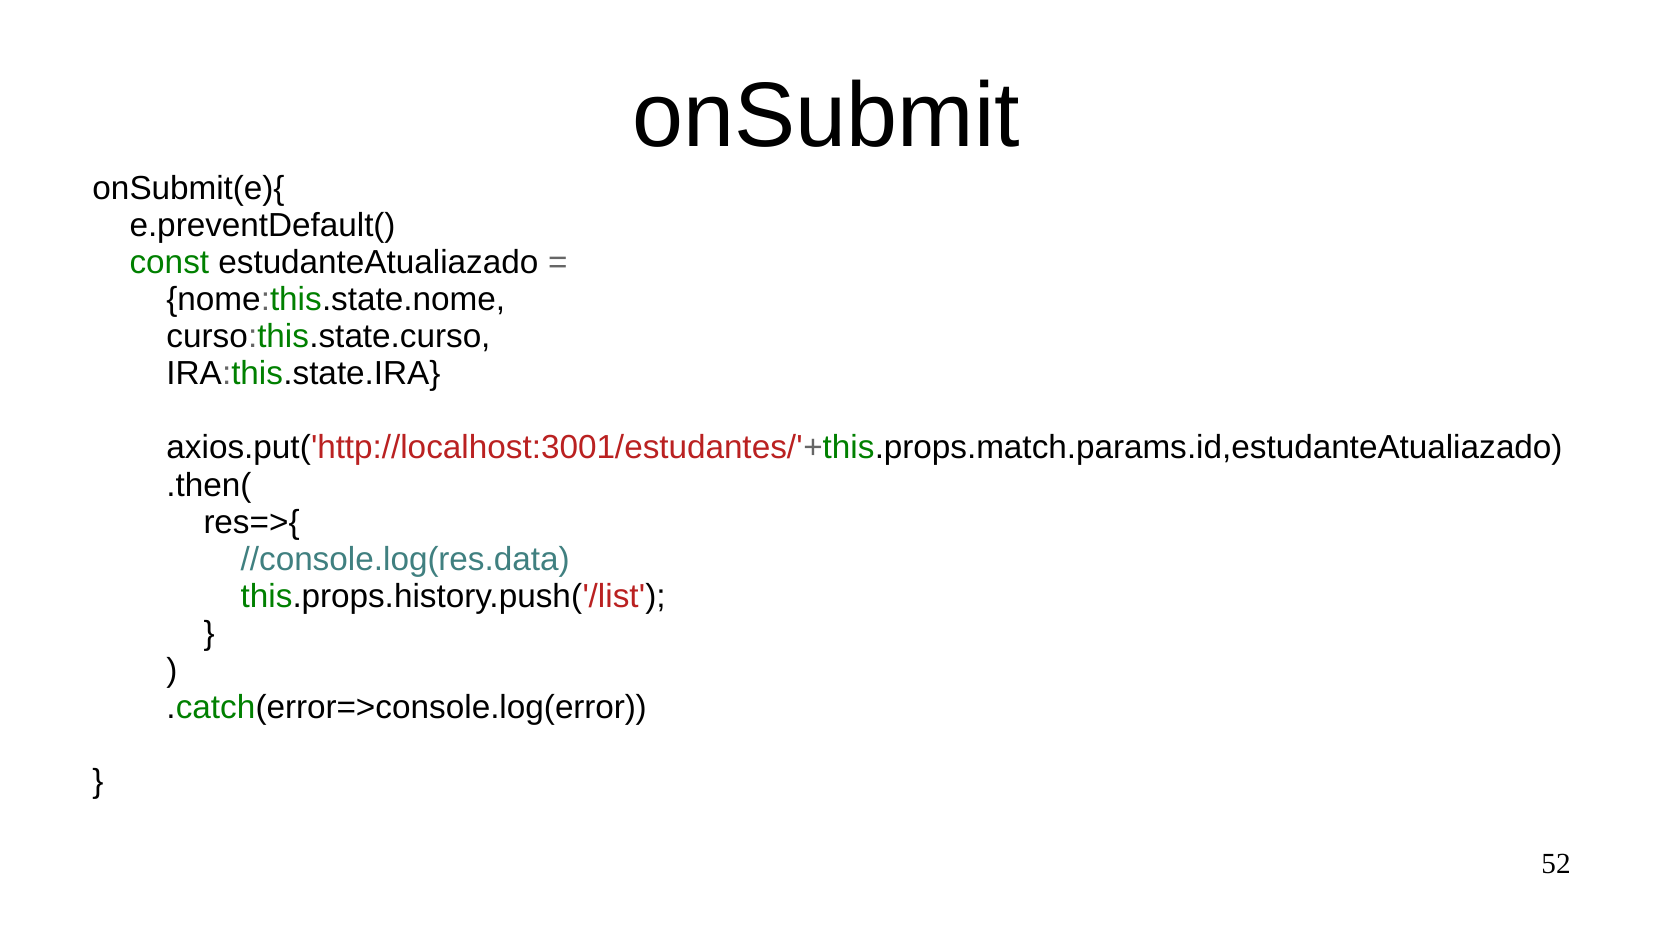

# onSubmit
 onSubmit(e){
 e.preventDefault()
 const estudanteAtualiazado =
 {nome:this.state.nome,
 curso:this.state.curso,
 IRA:this.state.IRA}
 axios.put('http://localhost:3001/estudantes/'+this.props.match.params.id,estudanteAtualiazado)
 .then(
 res=>{
 //console.log(res.data)
 this.props.history.push('/list');
 }
 )
 .catch(error=>console.log(error))
 }
52